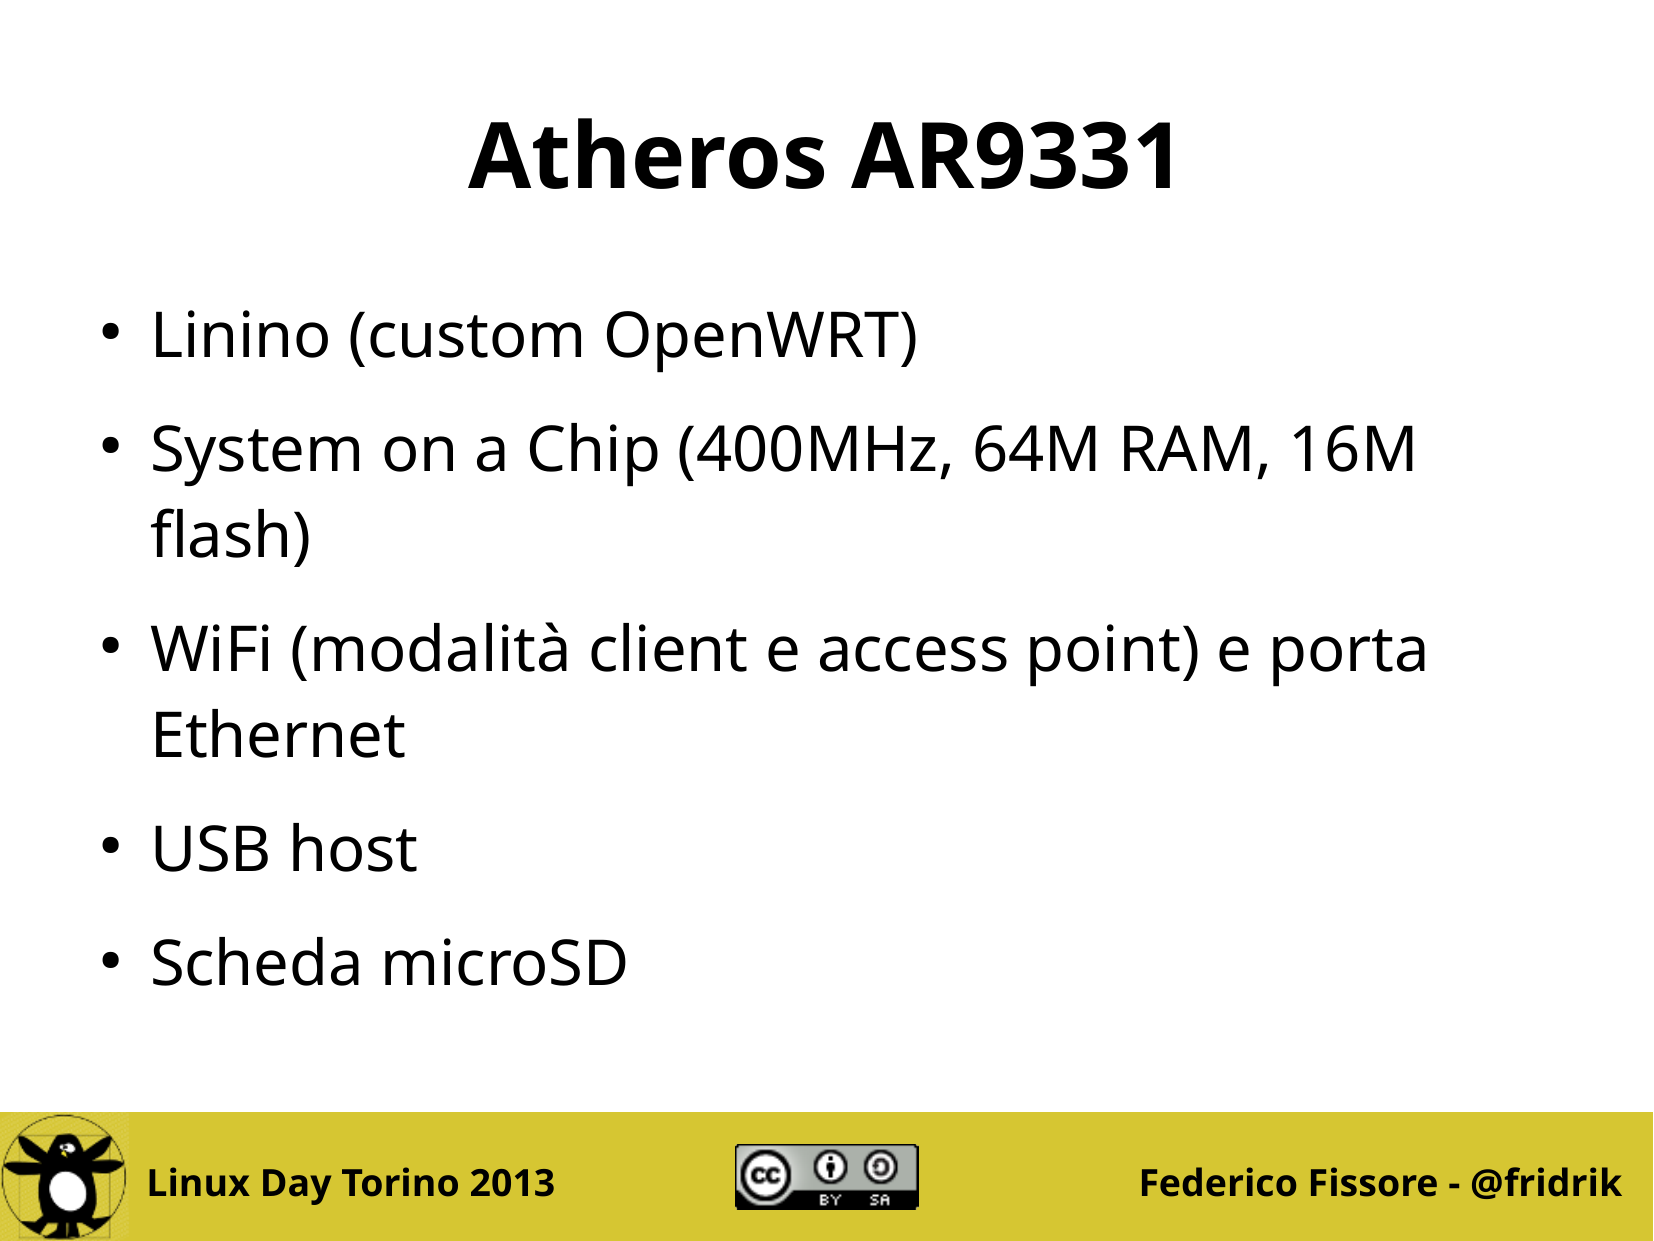

# Atheros AR9331
Linino (custom OpenWRT)
System on a Chip (400MHz, 64M RAM, 16M flash)
WiFi (modalità client e access point) e porta Ethernet
USB host
Scheda microSD
Linux Day Torino 2013
Federico Fissore - @fridrik